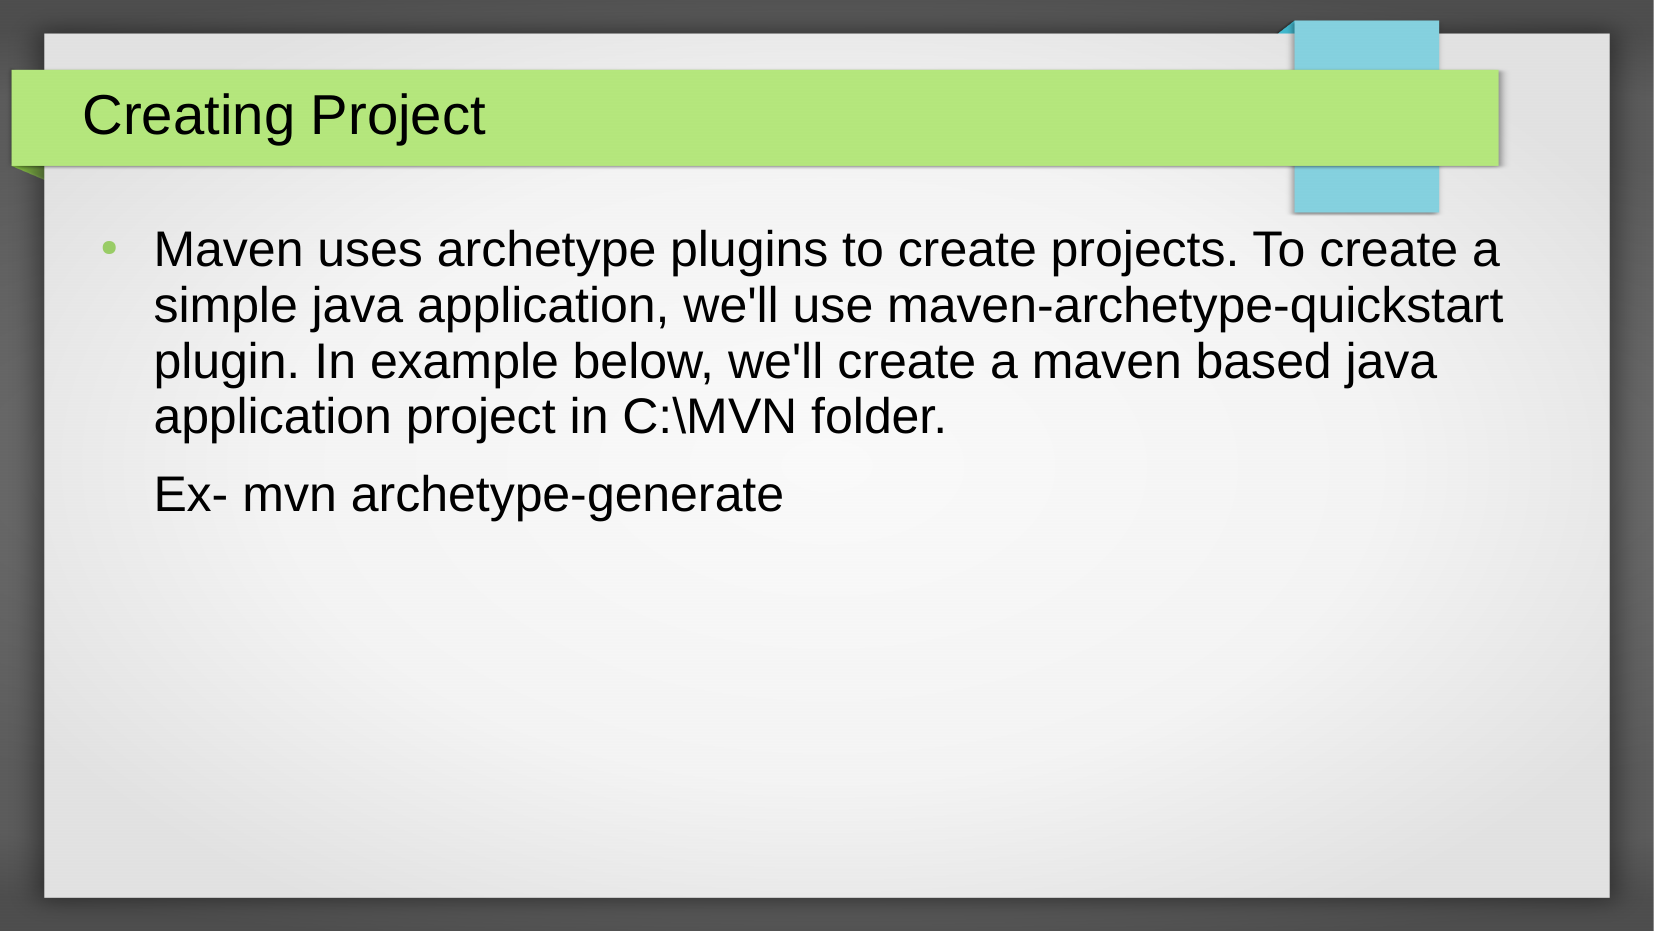

# Creating Project
Maven uses archetype plugins to create projects. To create a simple java application, we'll use maven-archetype-quickstart plugin. In example below, we'll create a maven based java application project in C:\MVN folder.
Ex- mvn archetype-generate